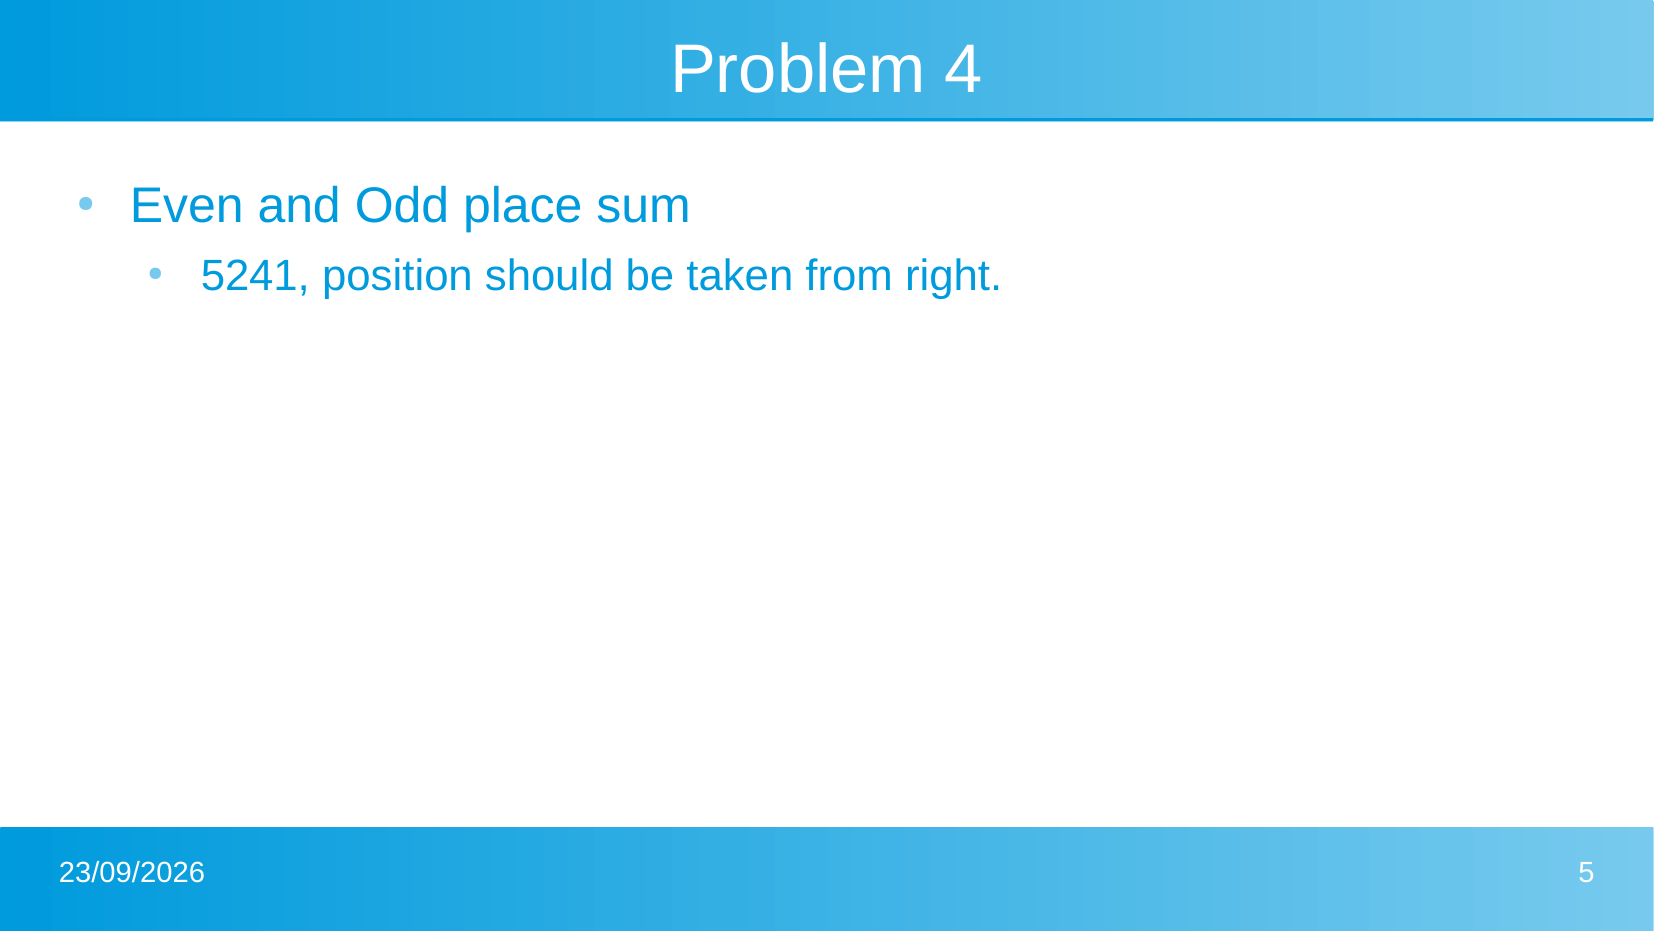

# Problem 4
Even and Odd place sum
5241, position should be taken from right.
5